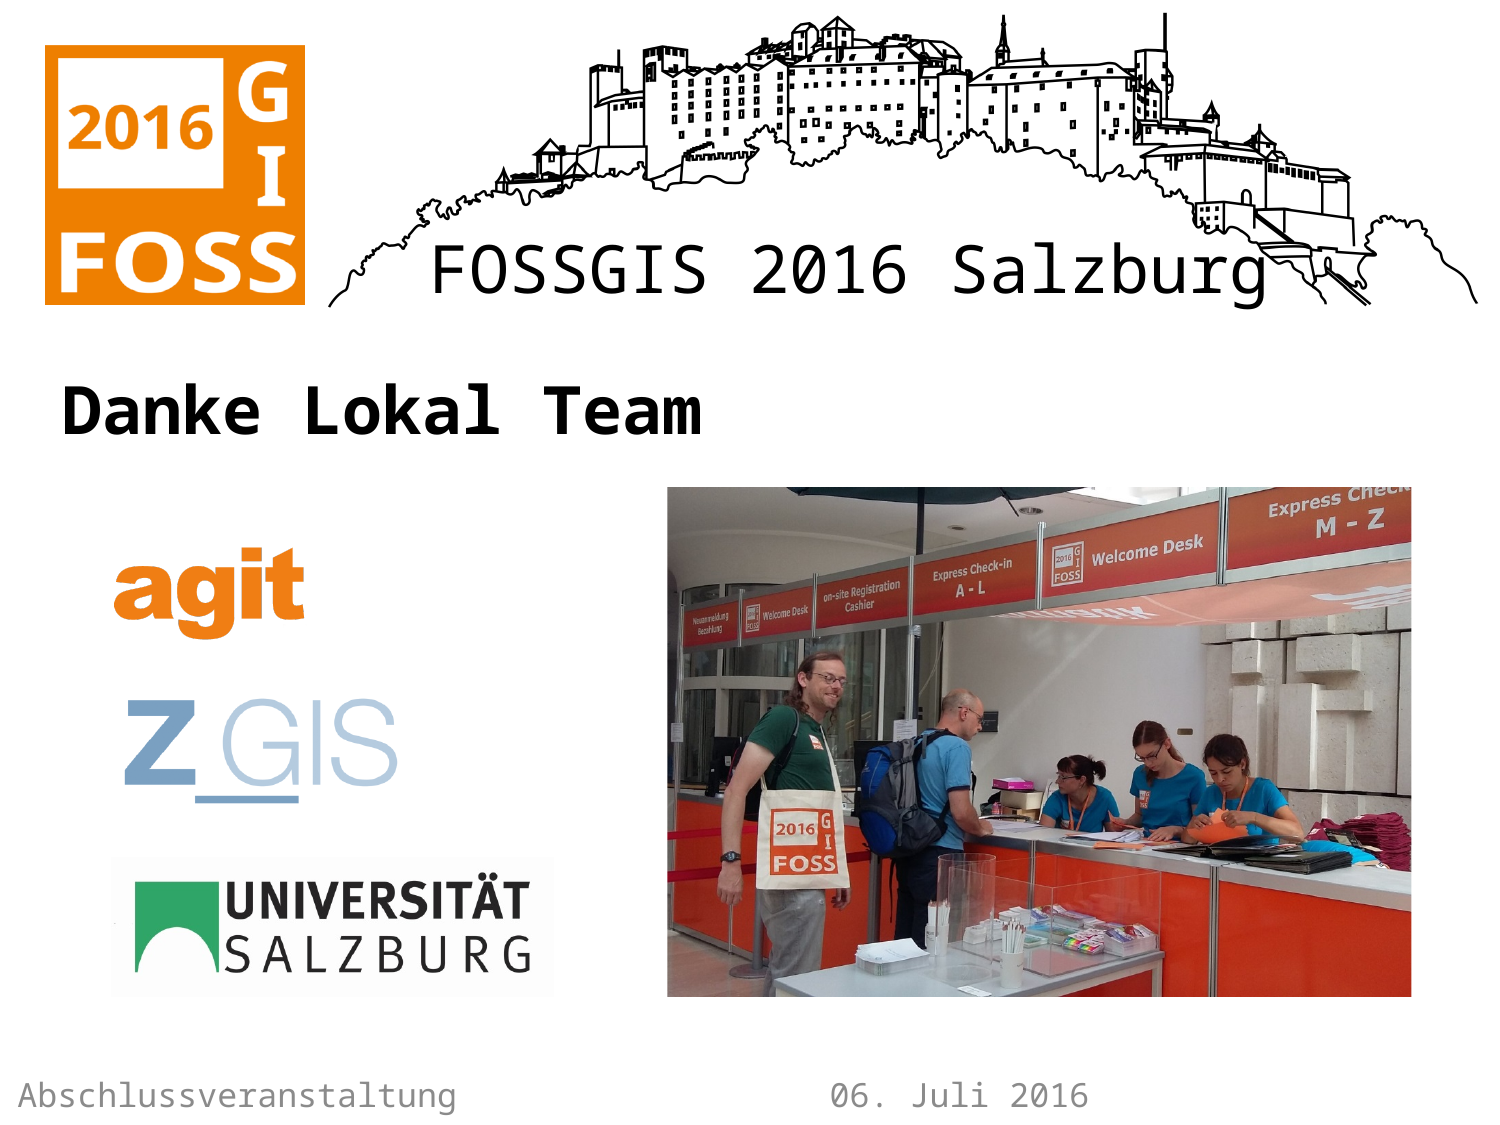

FOSSGIS 2016 Salzburg
Danke Lokal Team
# Abschlussveranstaltung						06. Juli 2016